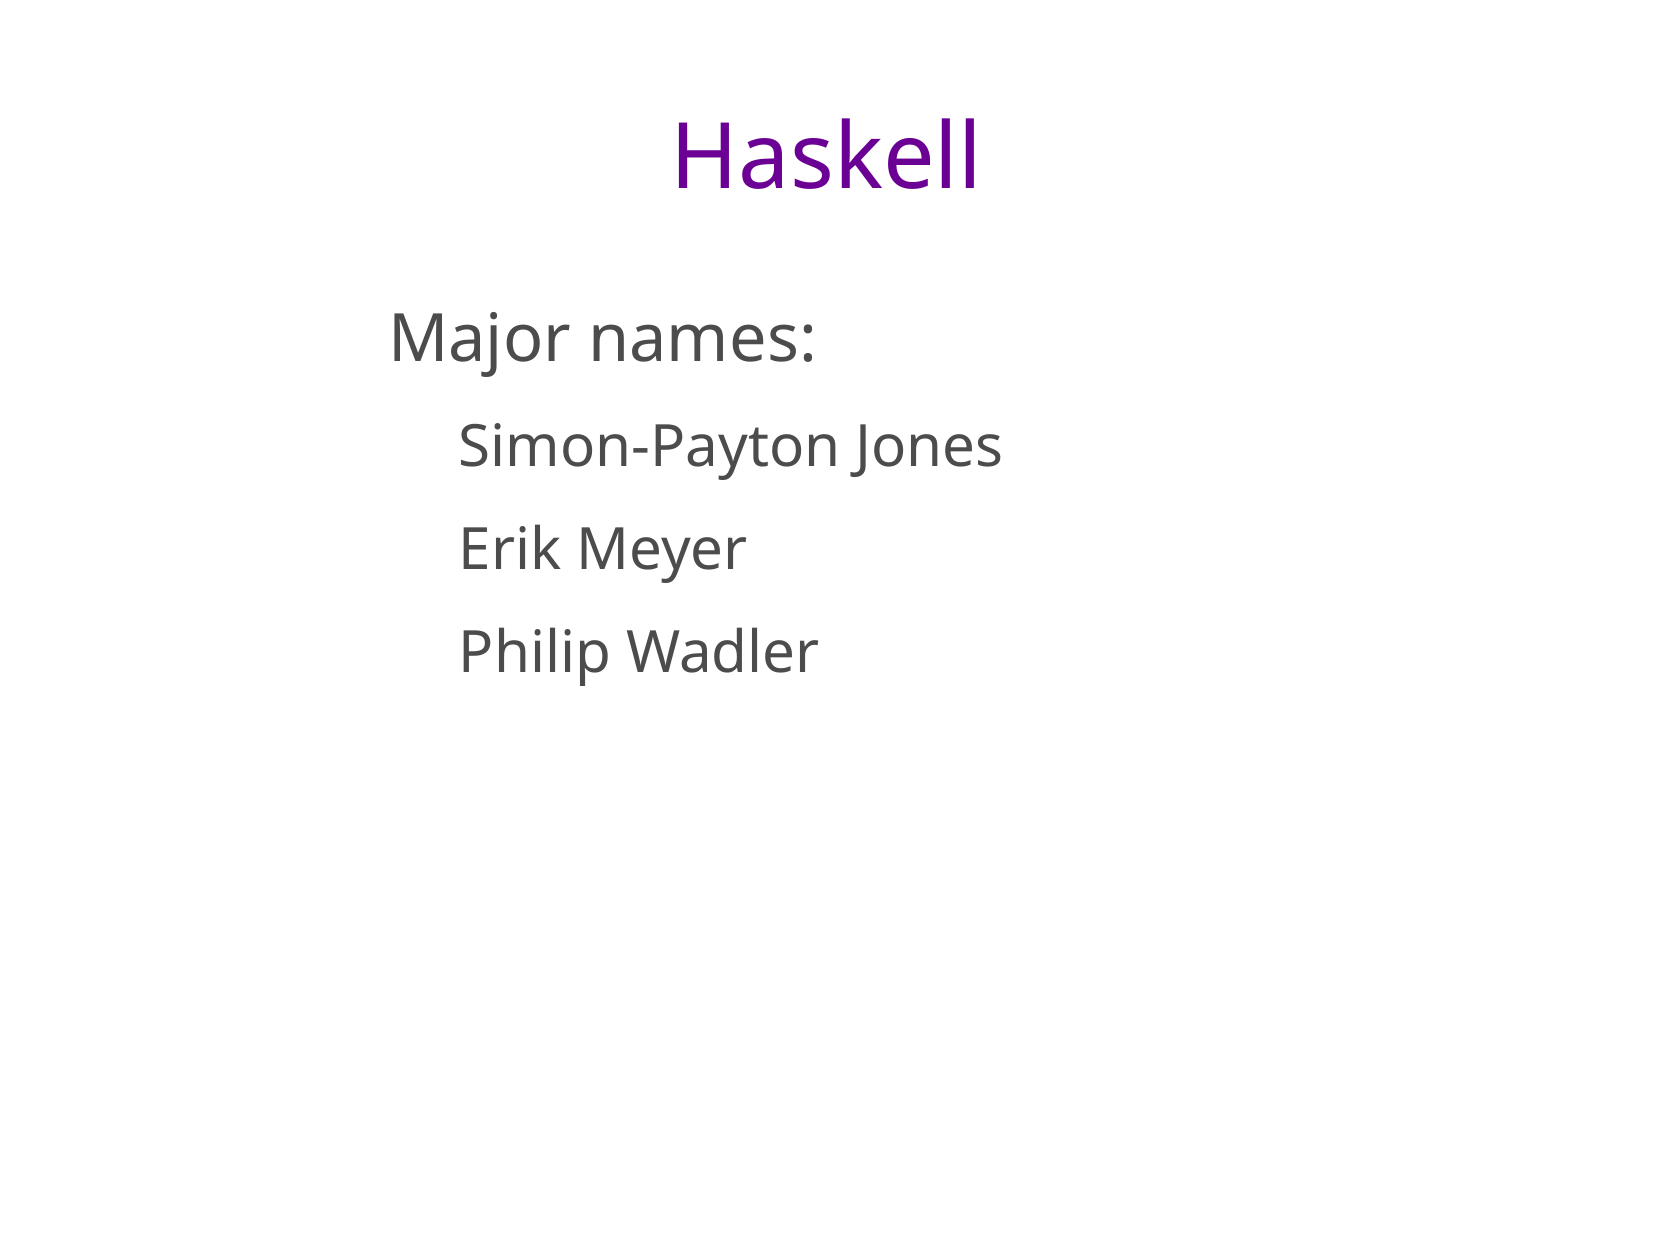

# Haskell
Major names:
Simon-Payton Jones
Erik Meyer
Philip Wadler